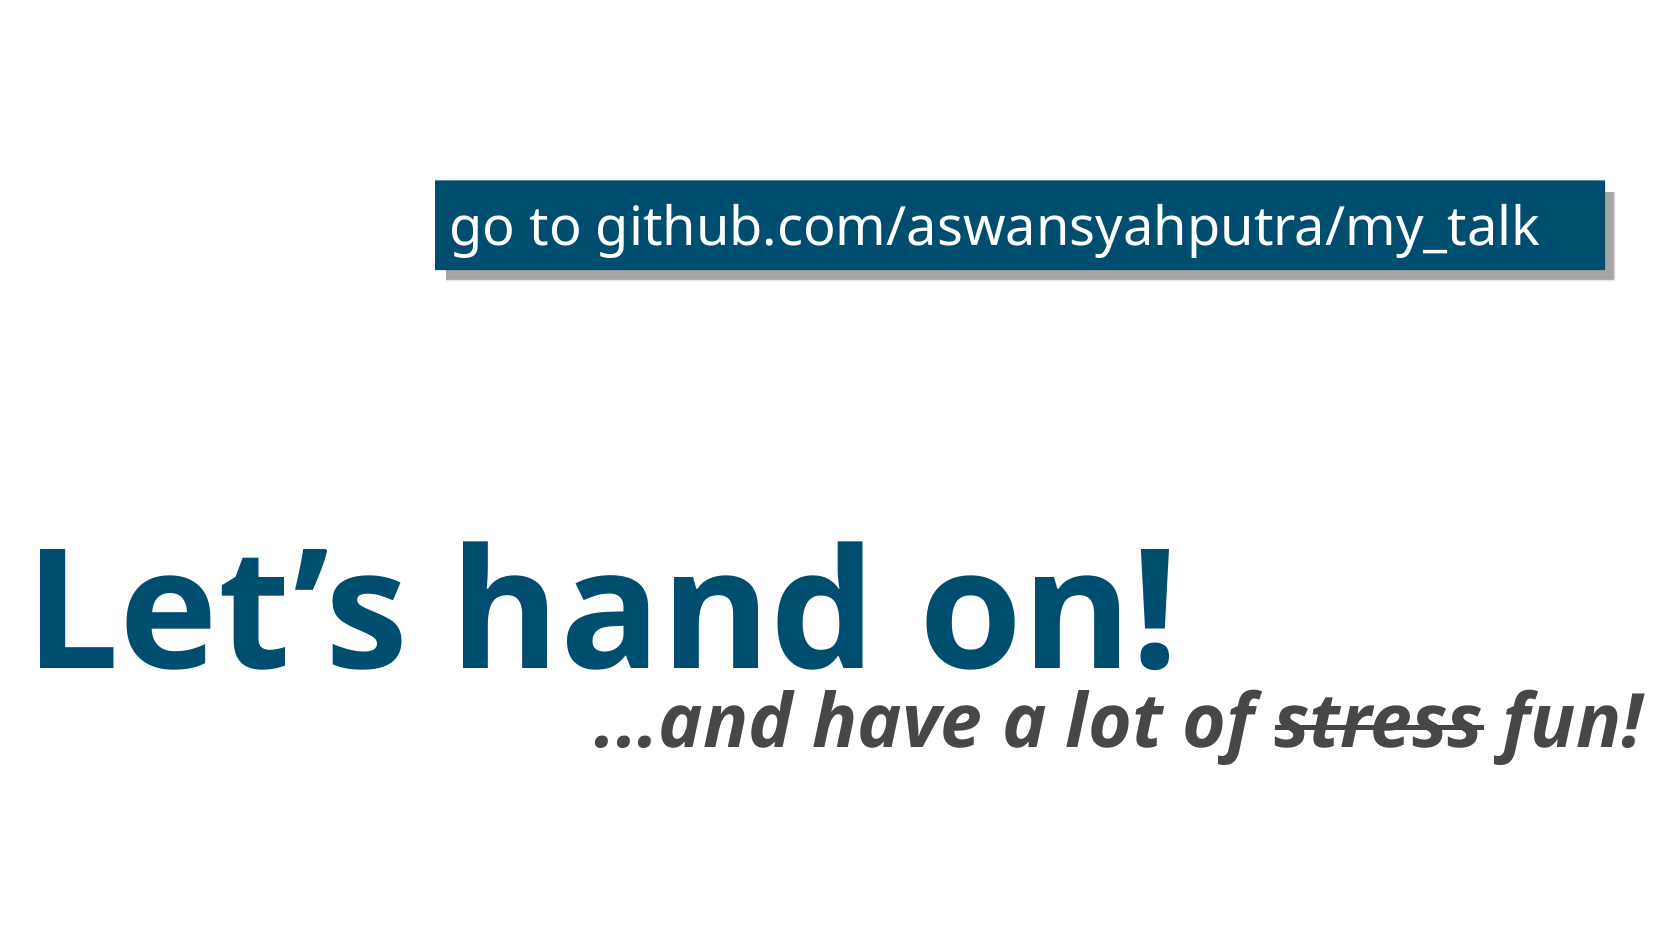

go to github.com/aswansyahputra/my_talk
Let’s hand on!
...and have a lot of stress fun!